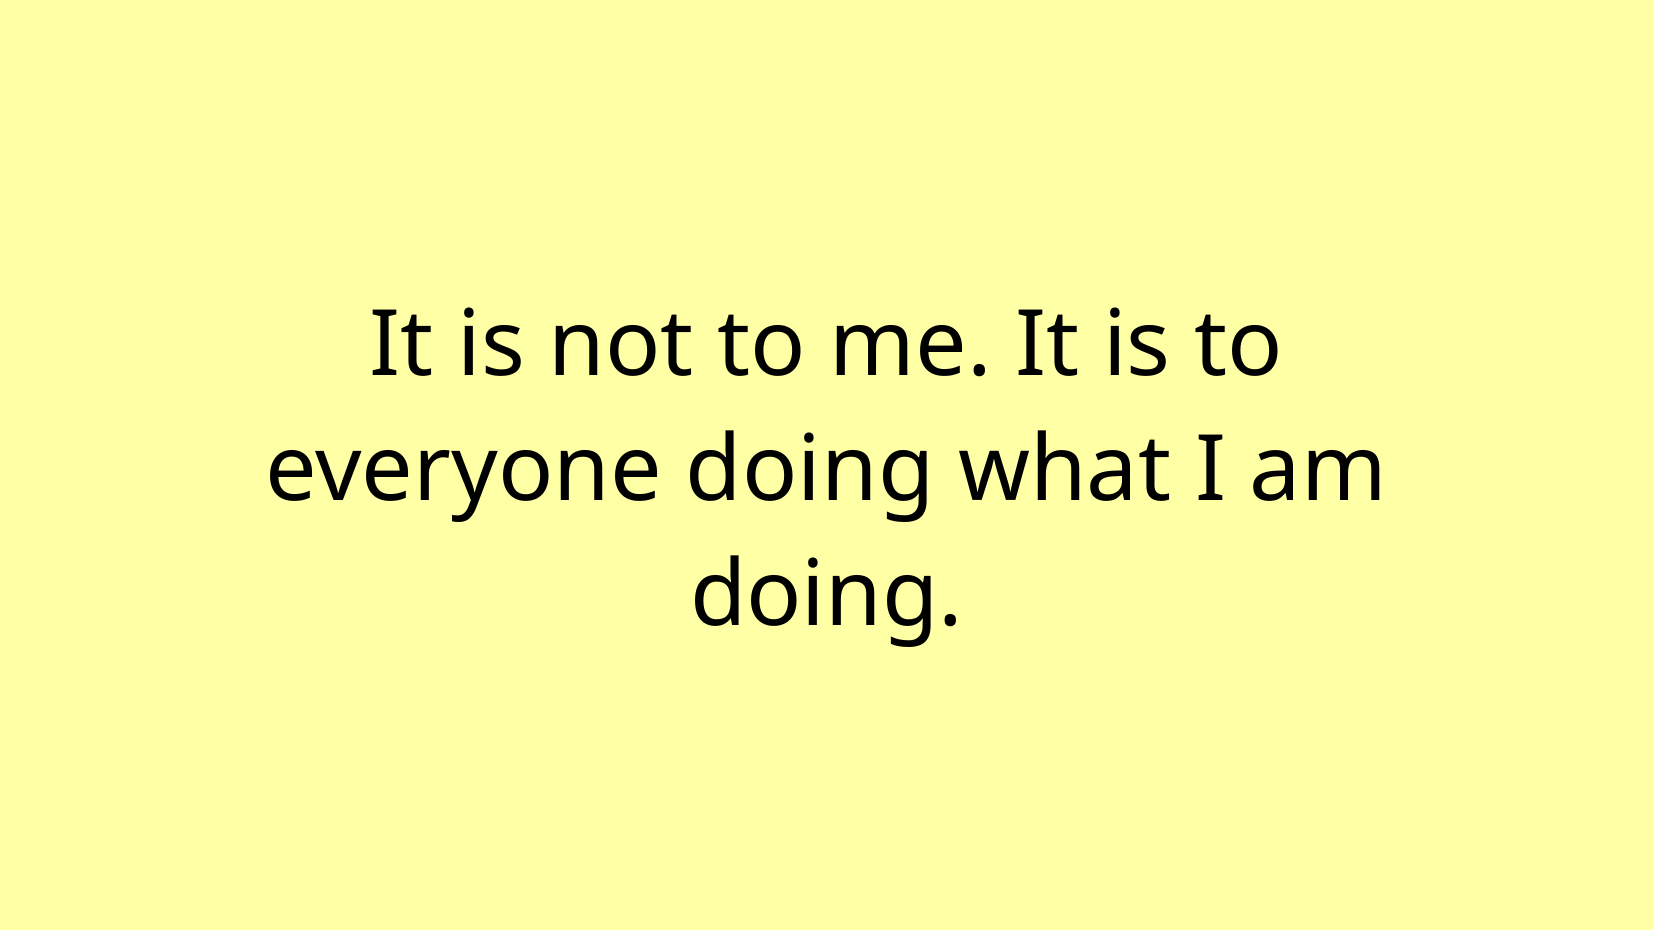

It is not to me. It is to everyone doing what I am doing.